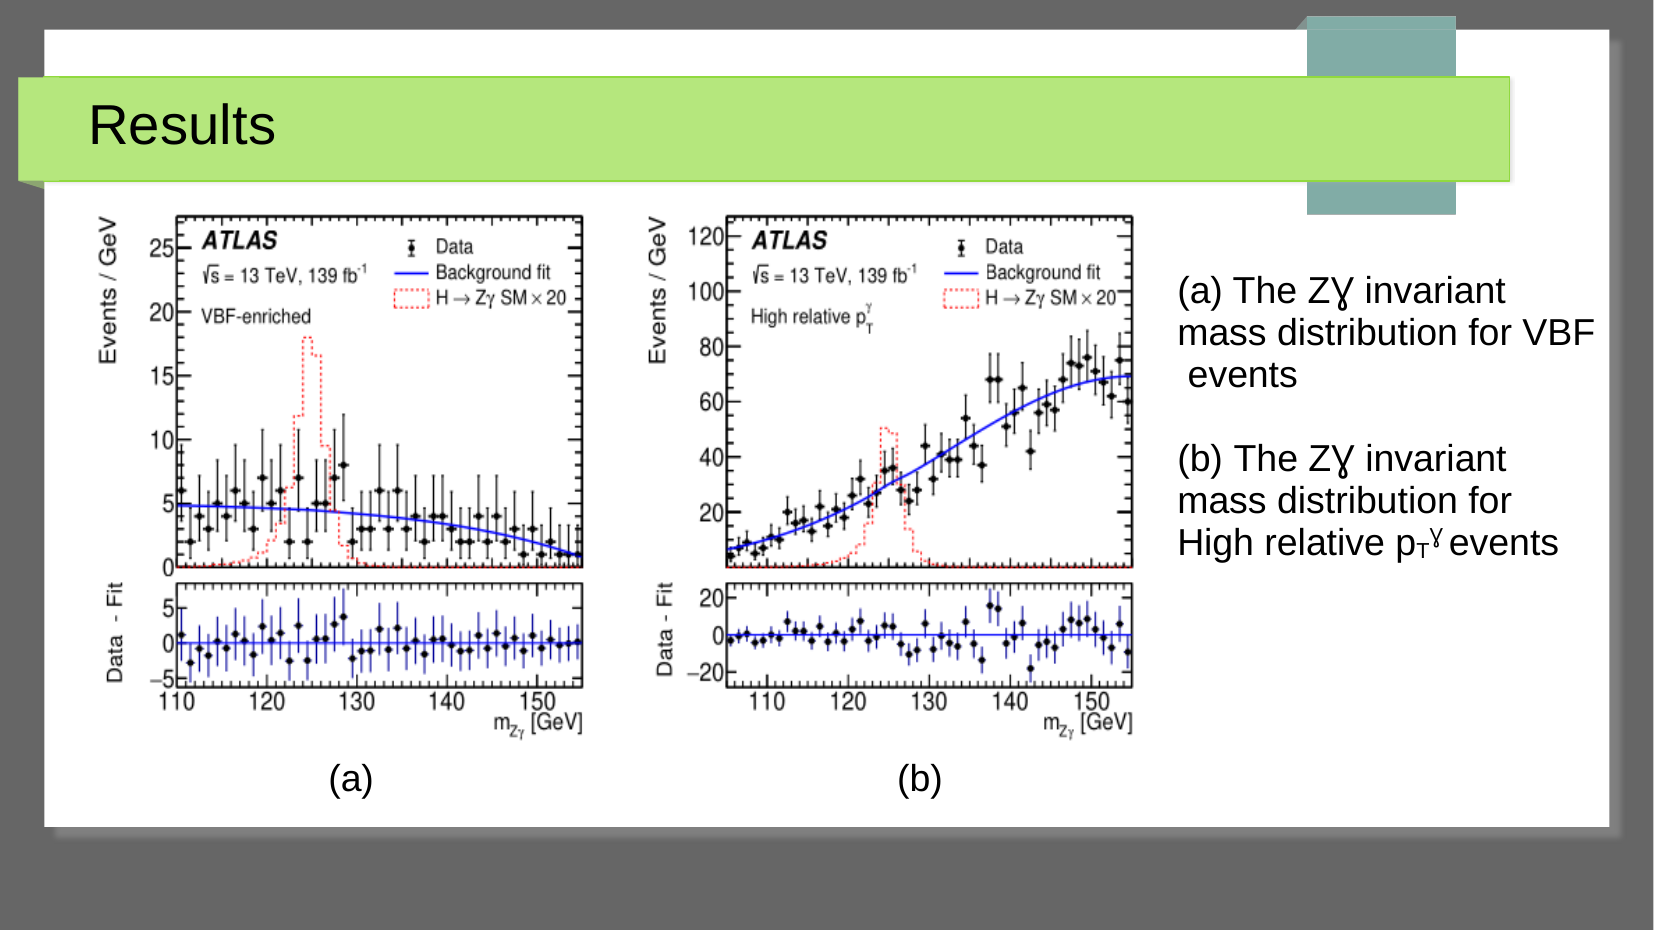

# Results
(a) The ZƔ invariant mass distribution for VBF events
(b) The ZƔ invariant mass distribution for High relative pTƔ events
 (a) (b)